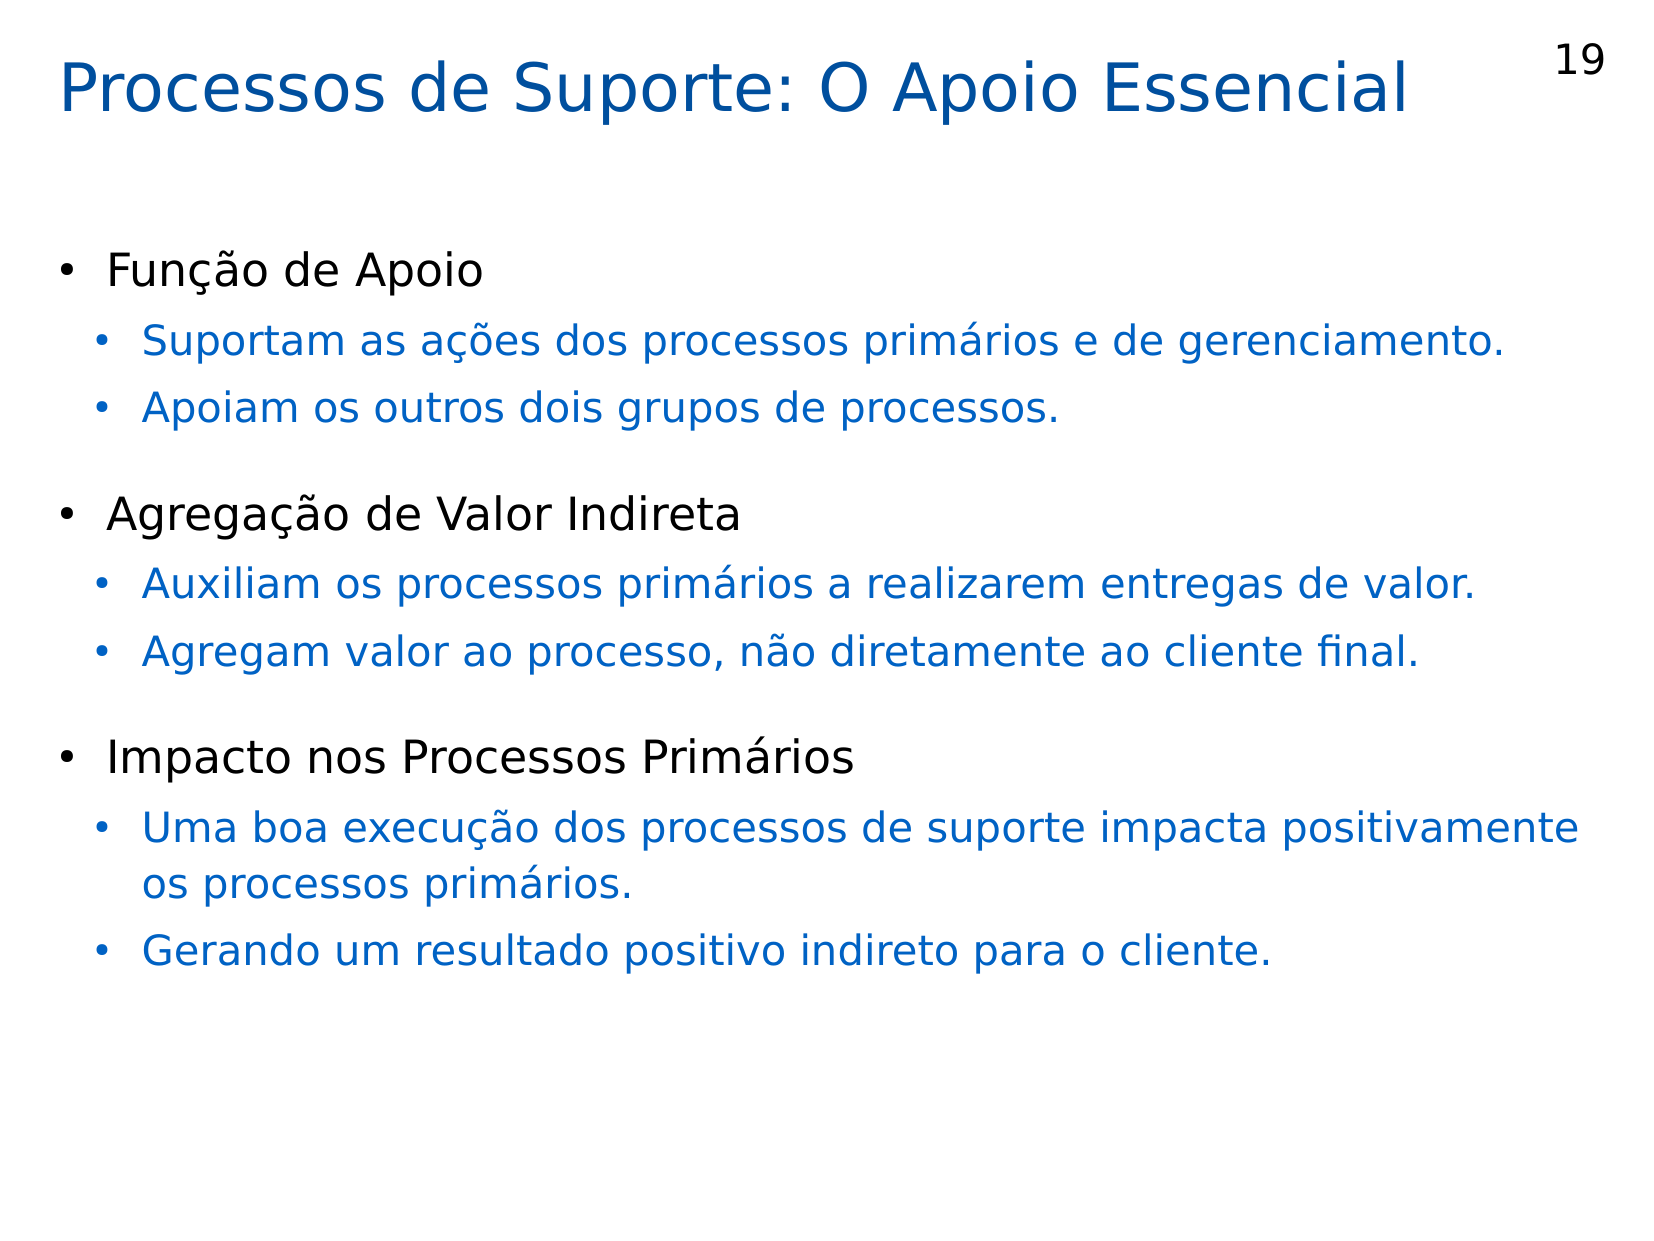

# Processos de Suporte: O Apoio Essencial
19
Função de Apoio
Suportam as ações dos processos primários e de gerenciamento.
Apoiam os outros dois grupos de processos.
Agregação de Valor Indireta
Auxiliam os processos primários a realizarem entregas de valor.
Agregam valor ao processo, não diretamente ao cliente final.
Impacto nos Processos Primários
Uma boa execução dos processos de suporte impacta positivamente os processos primários.
Gerando um resultado positivo indireto para o cliente.